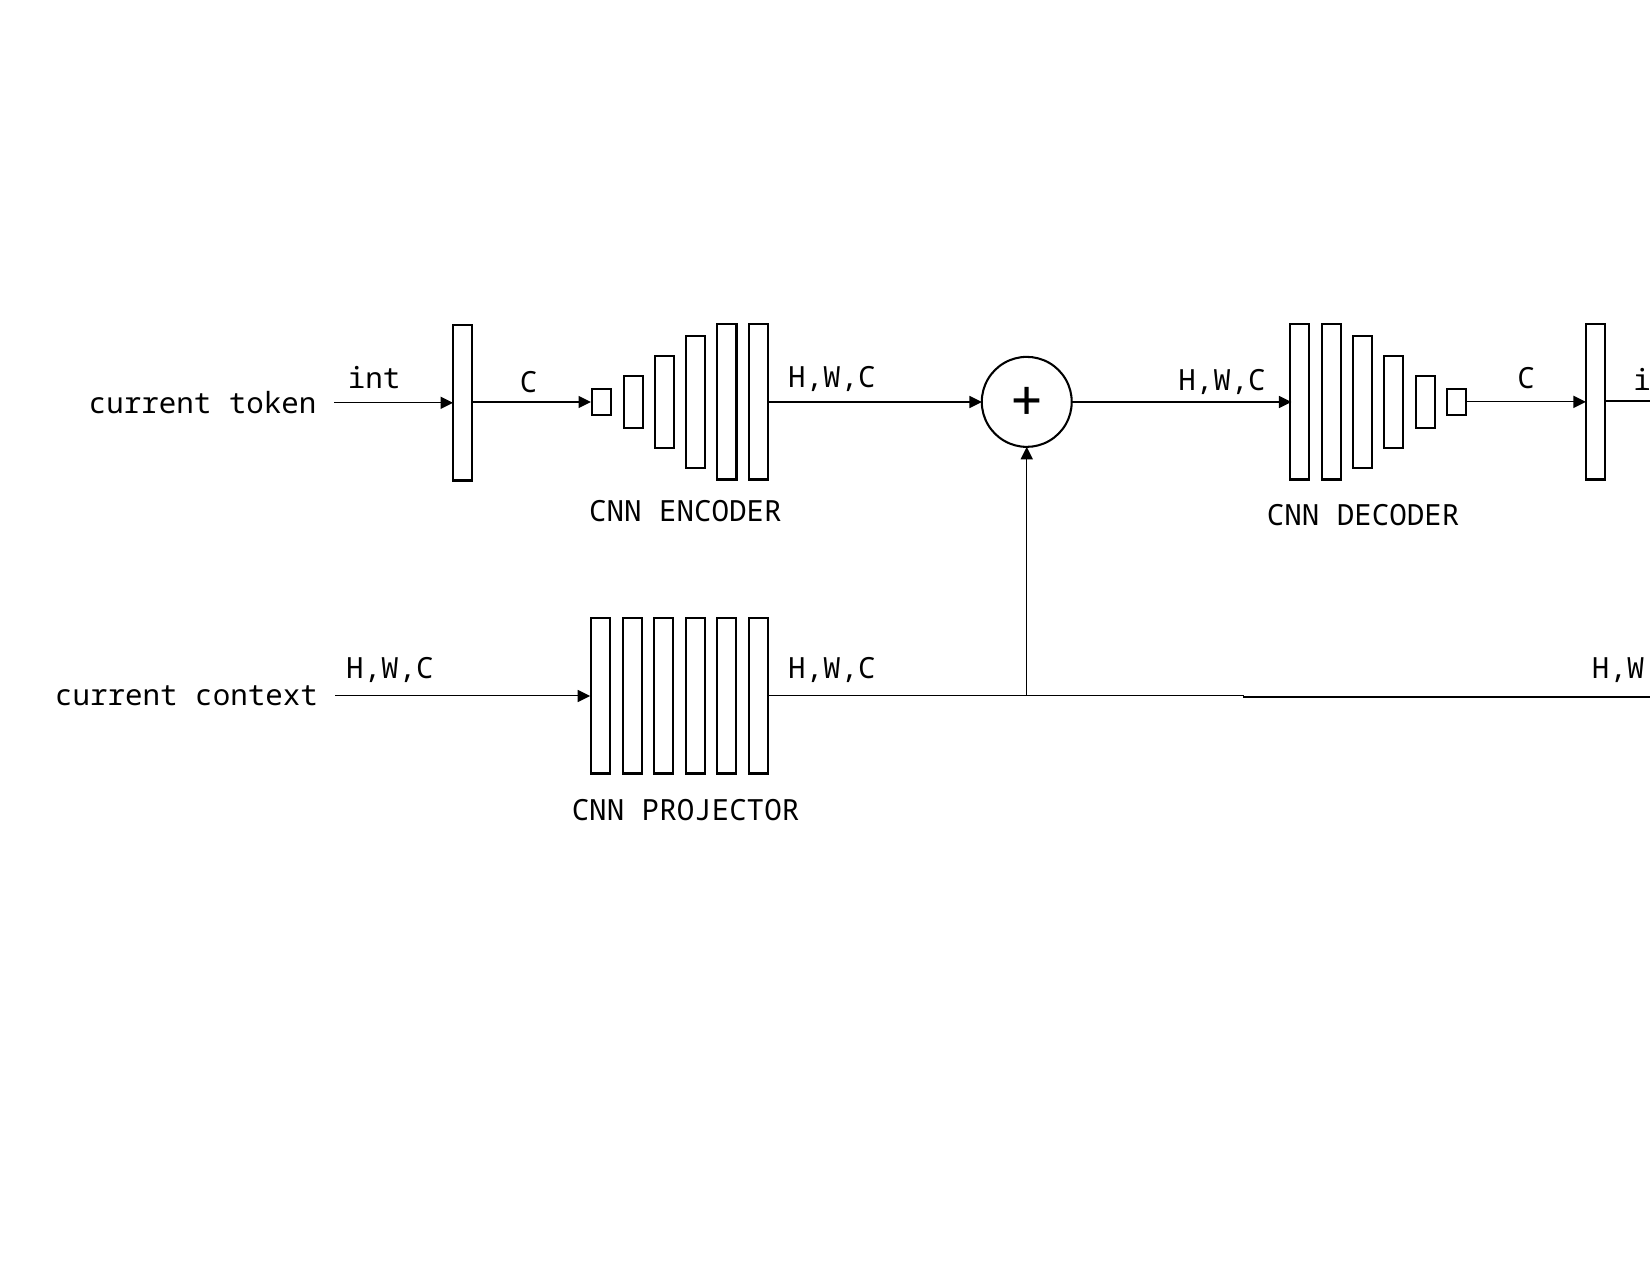

H,W,C
C
int
H,W,C
int
C
+
next token
current token
CNN ENCODER
CNN DECODER
H,W,C
H,W,C
H,W,C
next context
current context
CNN PROJECTOR